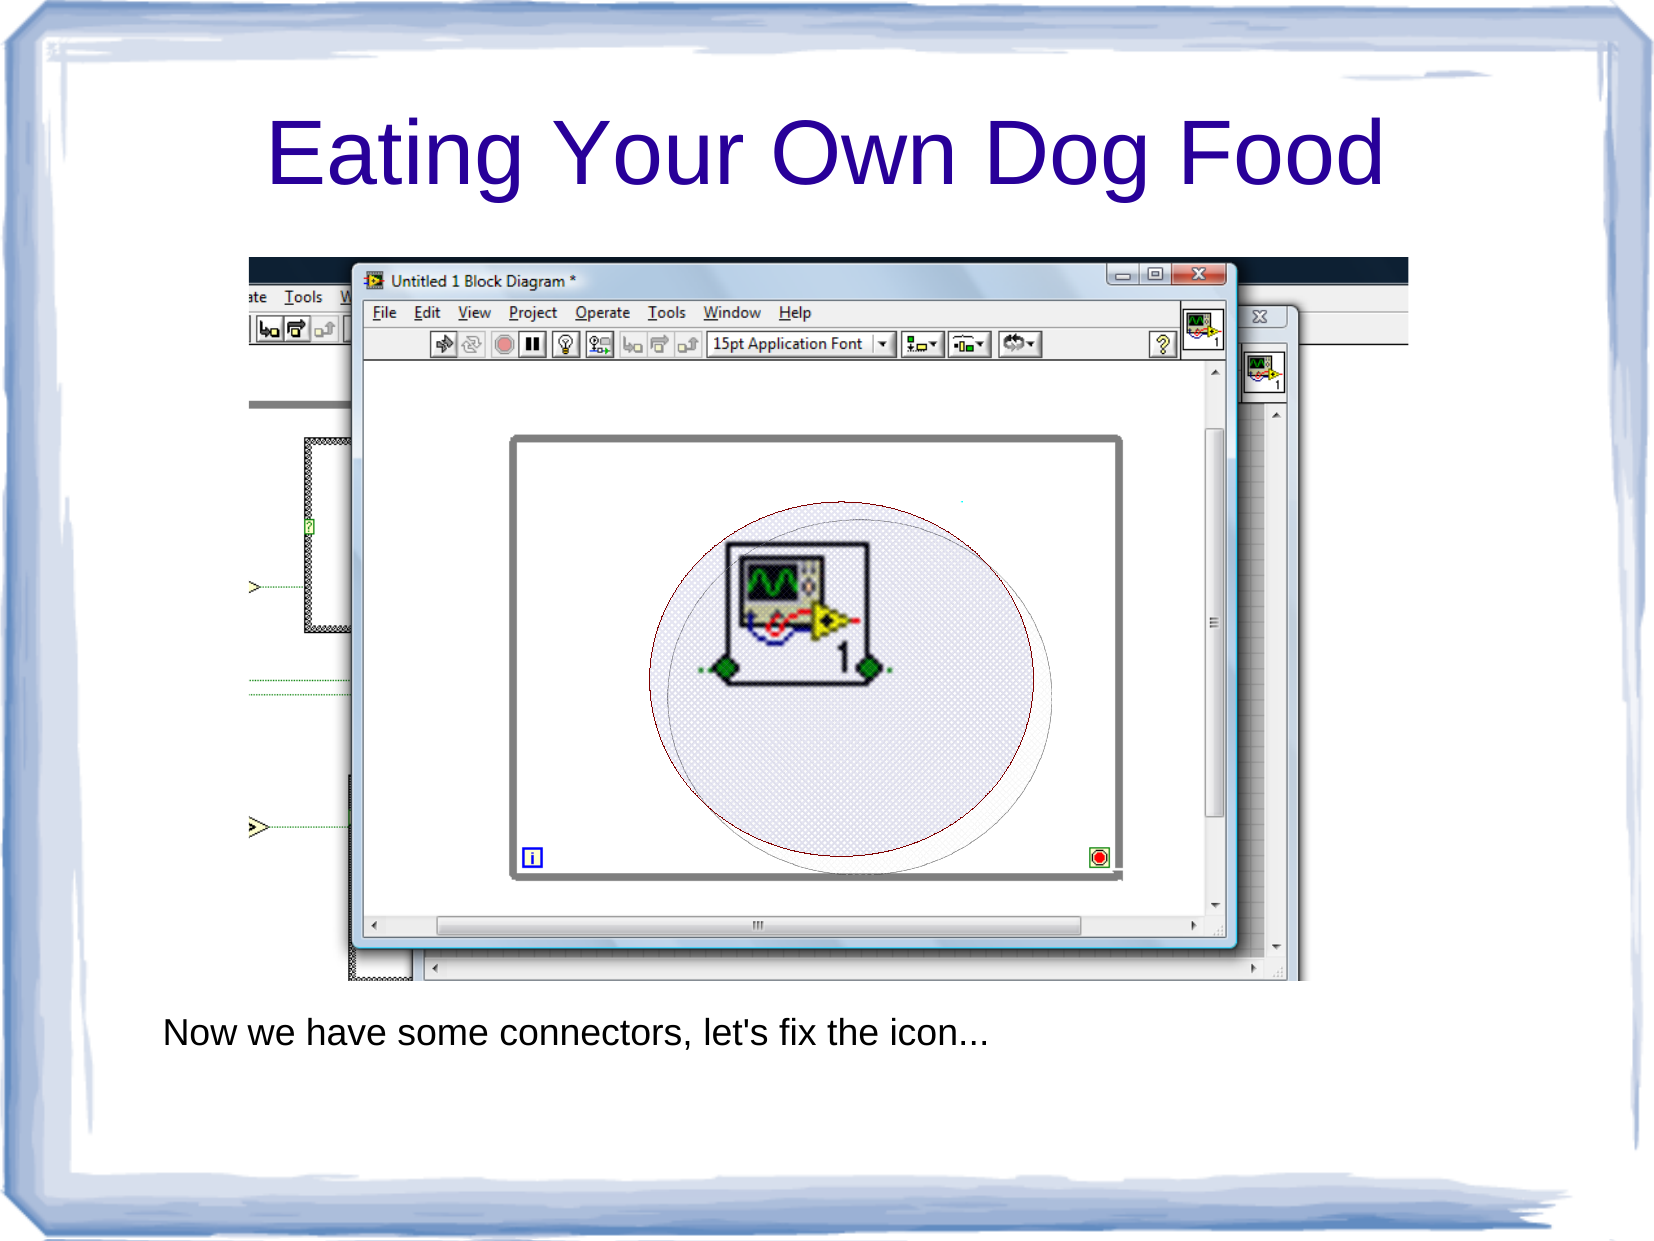

# Eating Your Own Dog Food
Now we have some connectors, let's fix the icon...